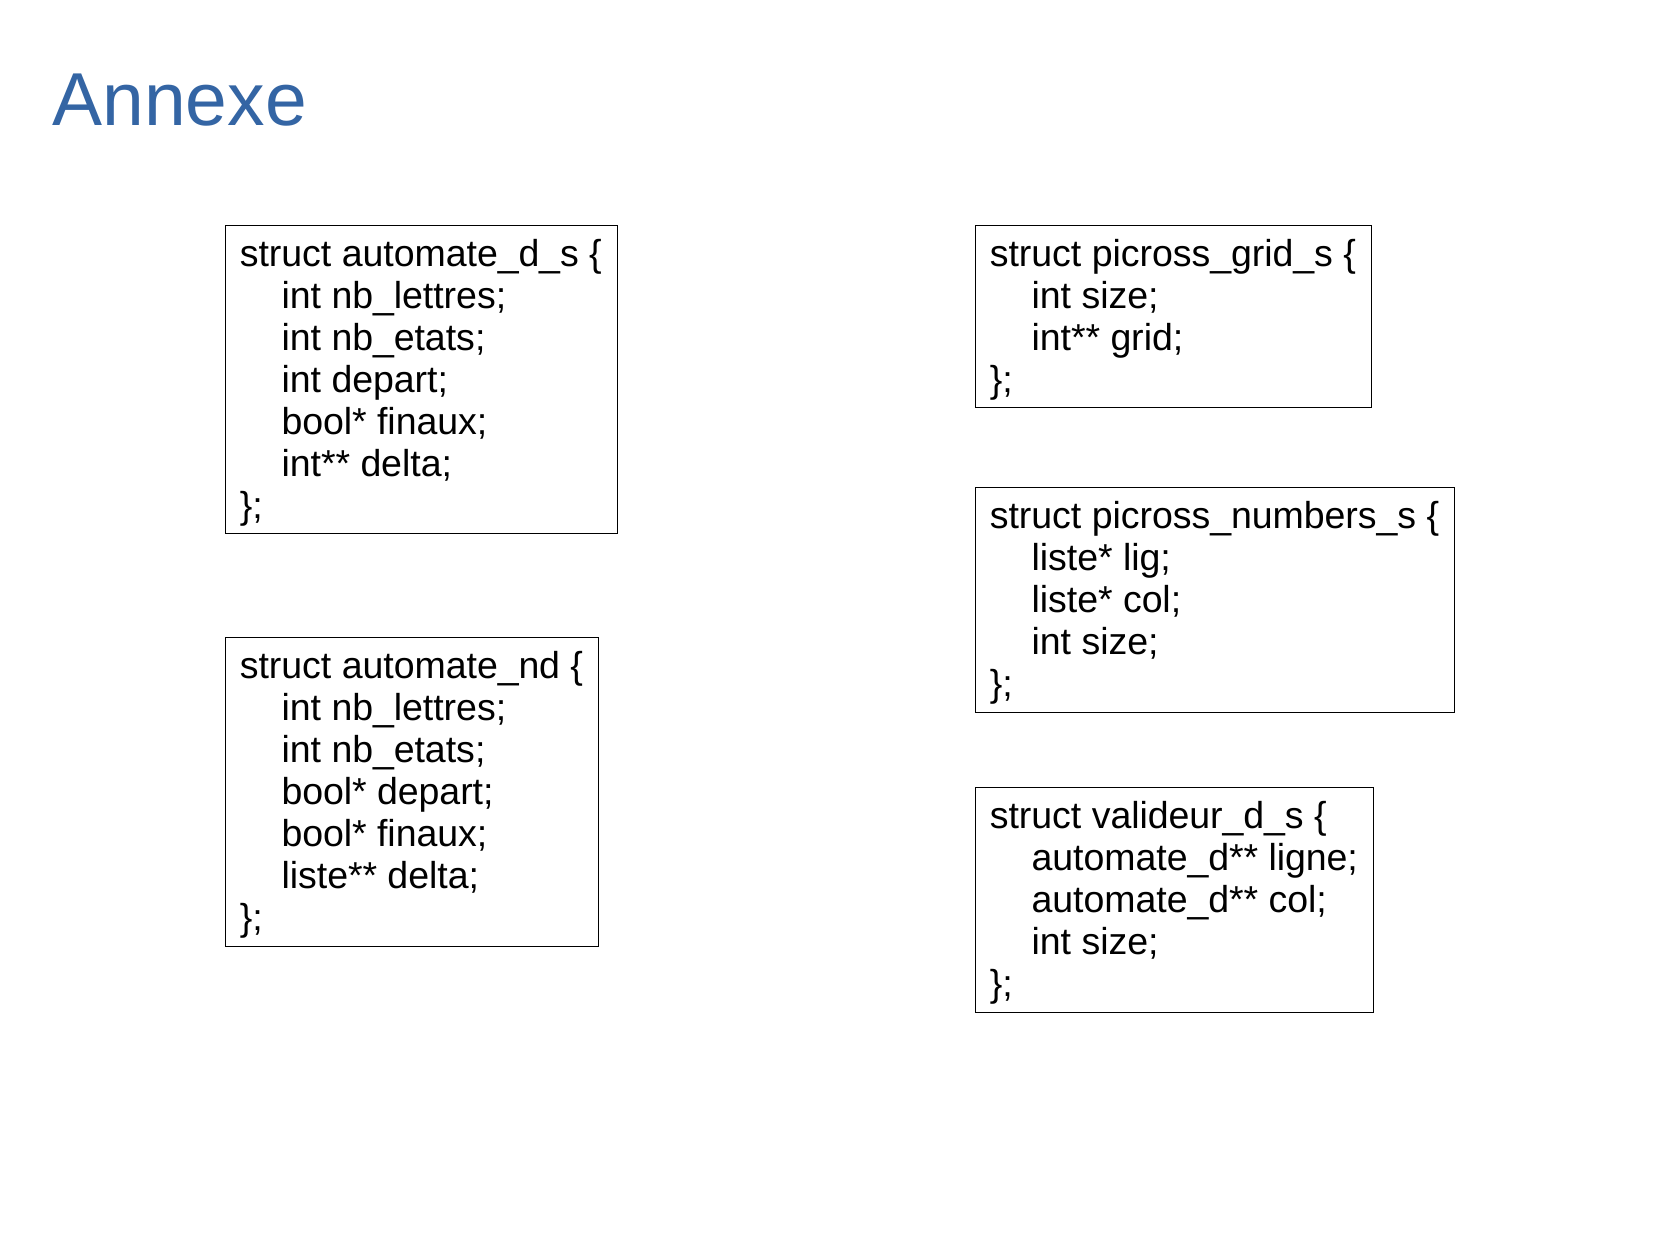

Annexe
struct automate_d_s {
 int nb_lettres;
 int nb_etats;
 int depart;
 bool* finaux;
 int** delta;
};
struct picross_grid_s {
 int size;
 int** grid;
};
struct picross_numbers_s {
 liste* lig;
 liste* col;
 int size;
};
struct automate_nd {
 int nb_lettres;
 int nb_etats;
 bool* depart;
 bool* finaux;
 liste** delta;
};
struct valideur_d_s {
 automate_d** ligne;
 automate_d** col;
 int size;
};